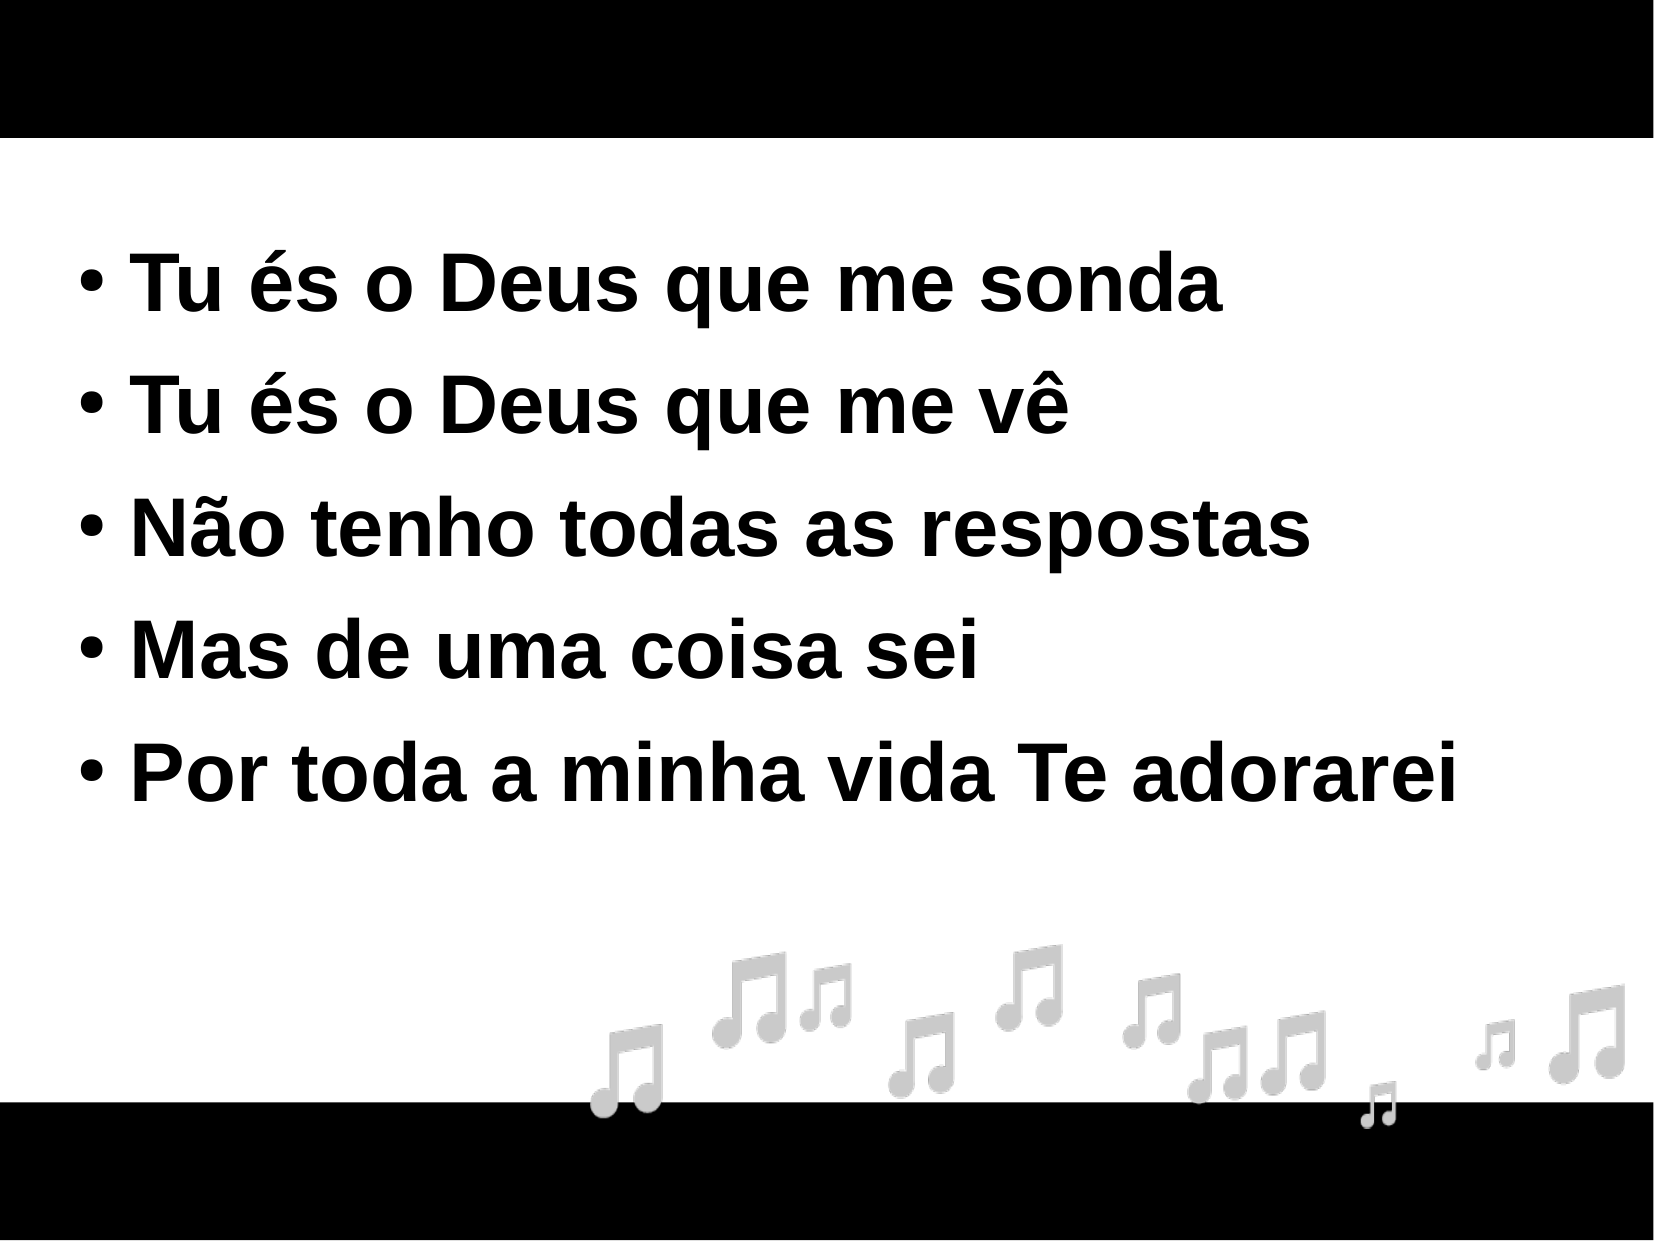

# Tu és o Deus que me sonda
Tu és o Deus que me vê
Não tenho todas as respostas
Mas de uma coisa sei
Por toda a minha vida Te adorarei